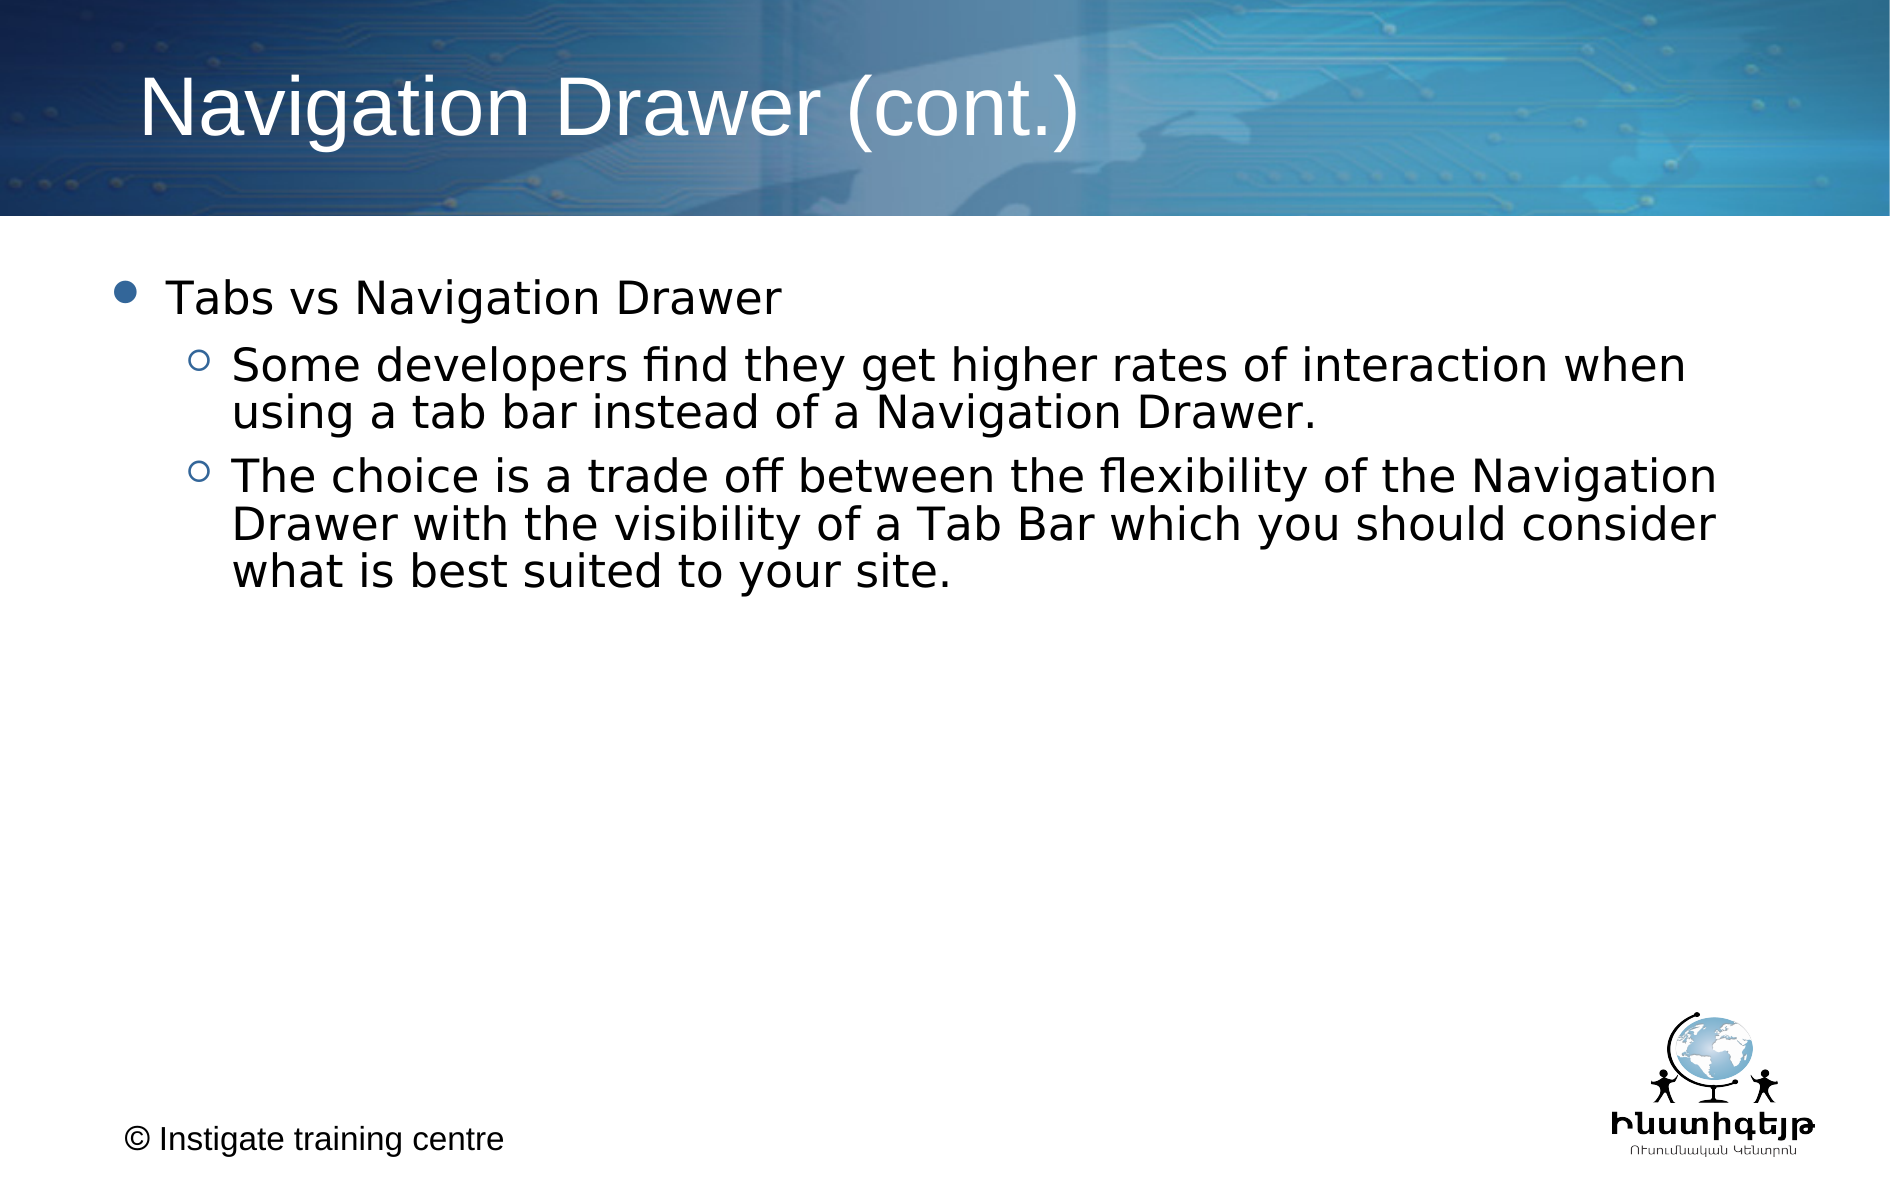

Navigation Drawer (cont.)
# Tabs vs Navigation Drawer
Some developers find they get higher rates of interaction when using a tab bar instead of a Navigation Drawer.
The choice is a trade off between the flexibility of the Navigation Drawer with the visibility of a Tab Bar which you should consider what is best suited to your site.